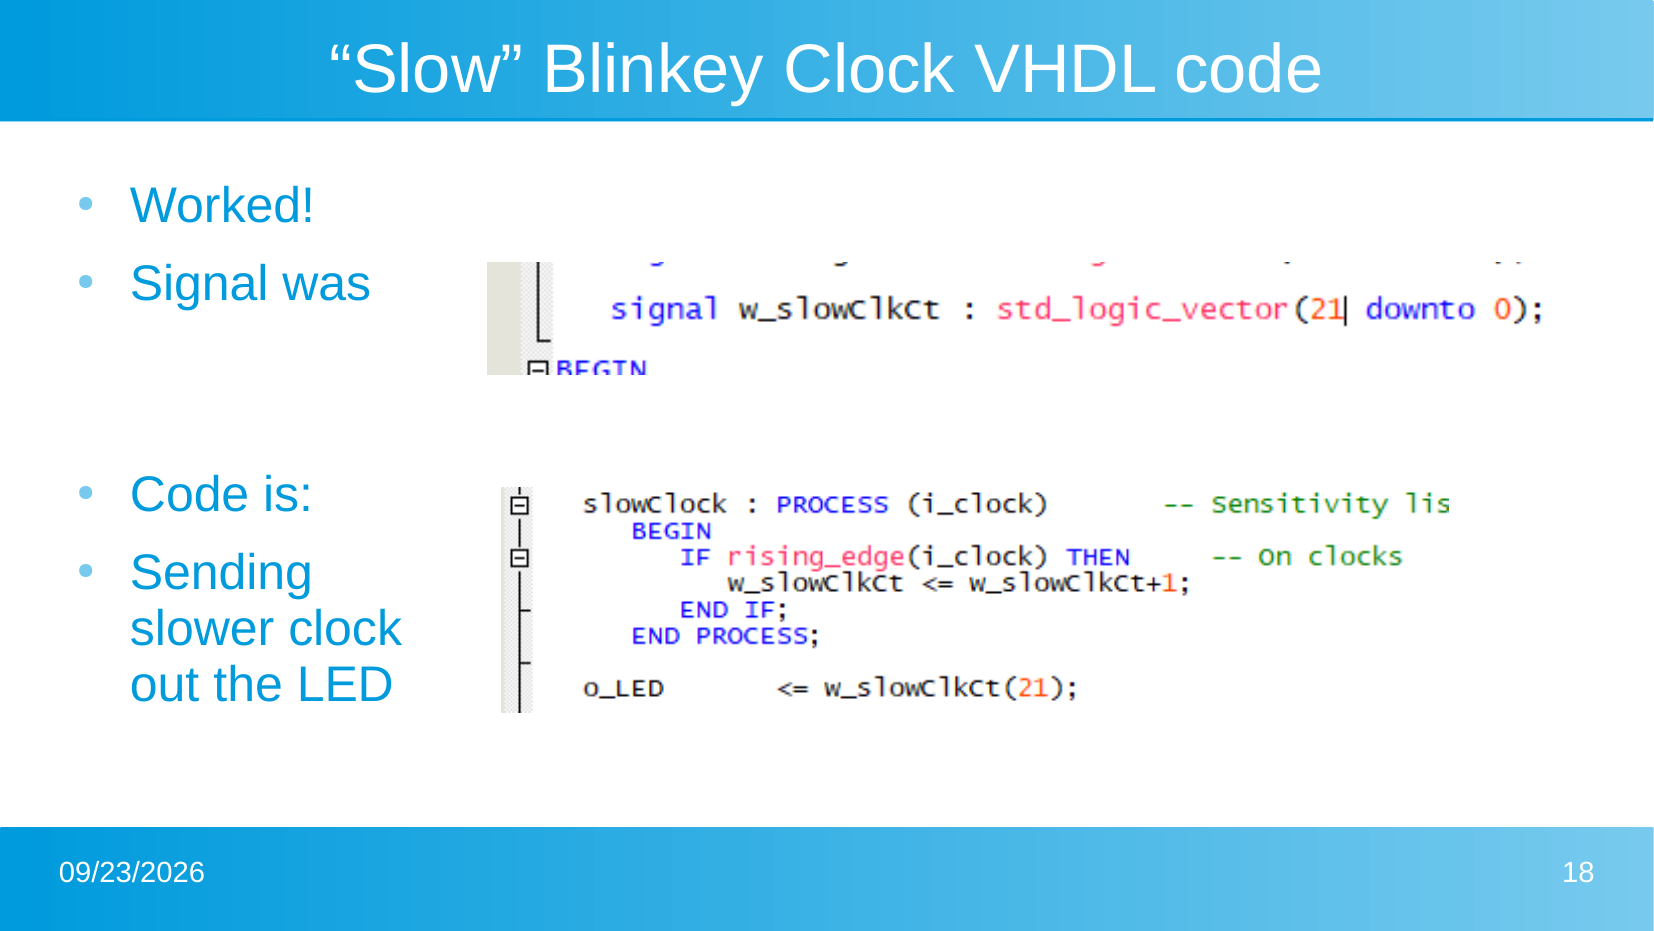

# “Slow” Blinkey Clock VHDL code
Worked!
Signal was
Code is:
Sending slower clock out the LED
18